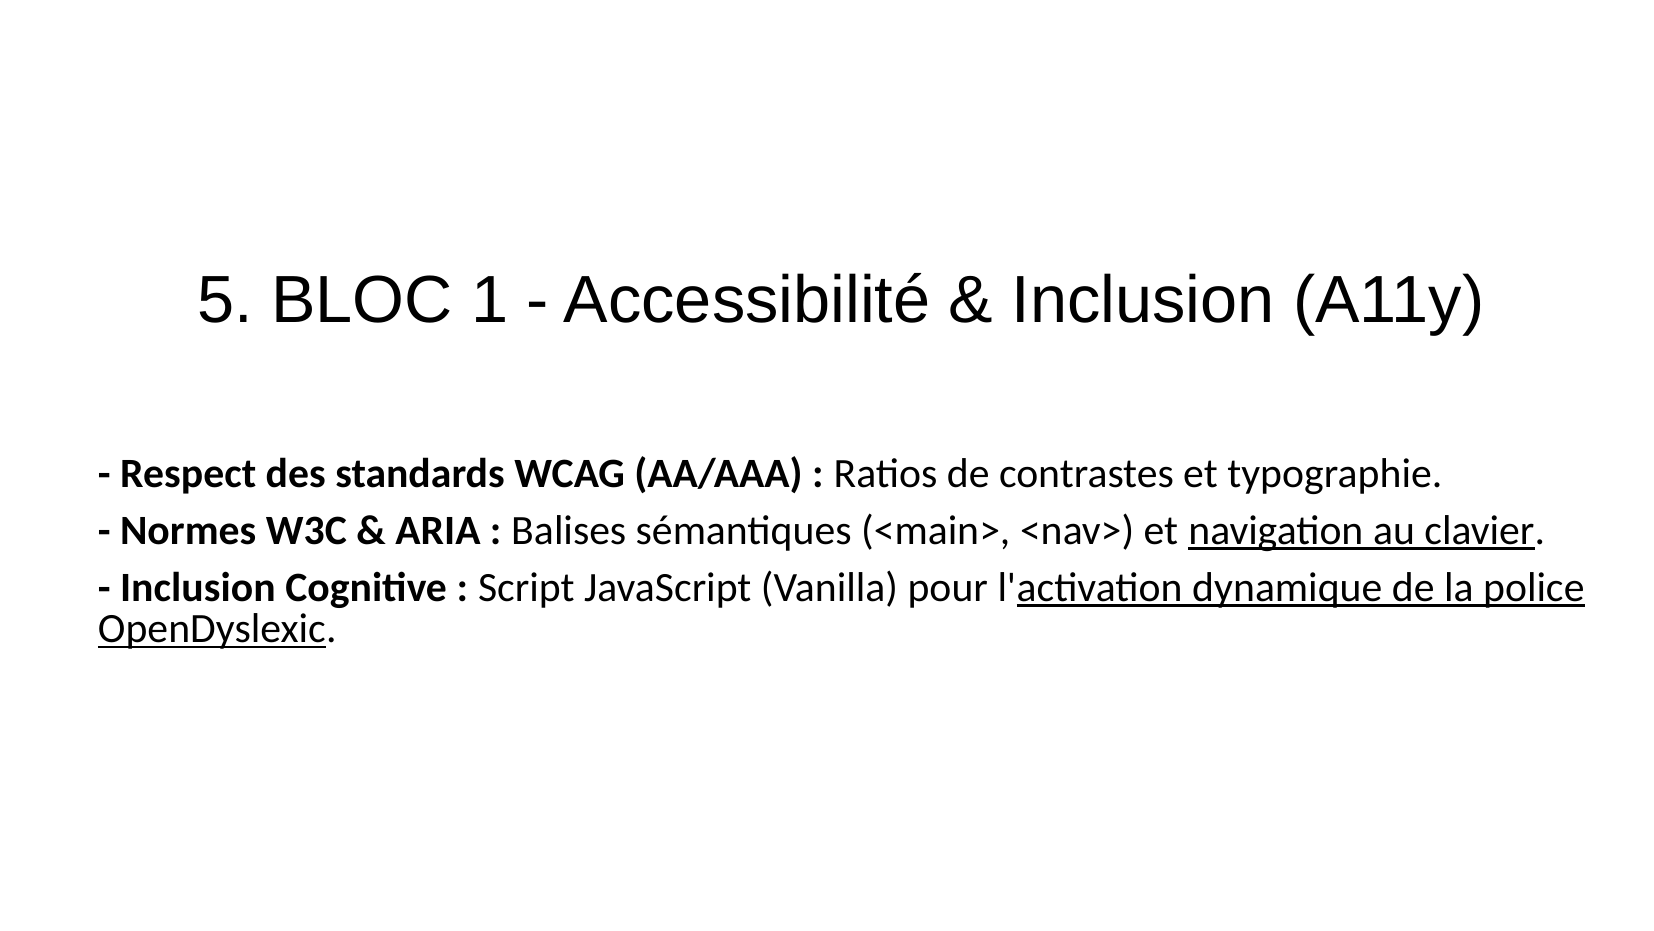

# 5. BLOC 1 - Accessibilité & Inclusion (A11y)
- Respect des standards WCAG (AA/AAA) : Ratios de contrastes et typographie.
- Normes W3C & ARIA : Balises sémantiques (<main>, <nav>) et navigation au clavier.
- Inclusion Cognitive : Script JavaScript (Vanilla) pour l'activation dynamique de la police OpenDyslexic.